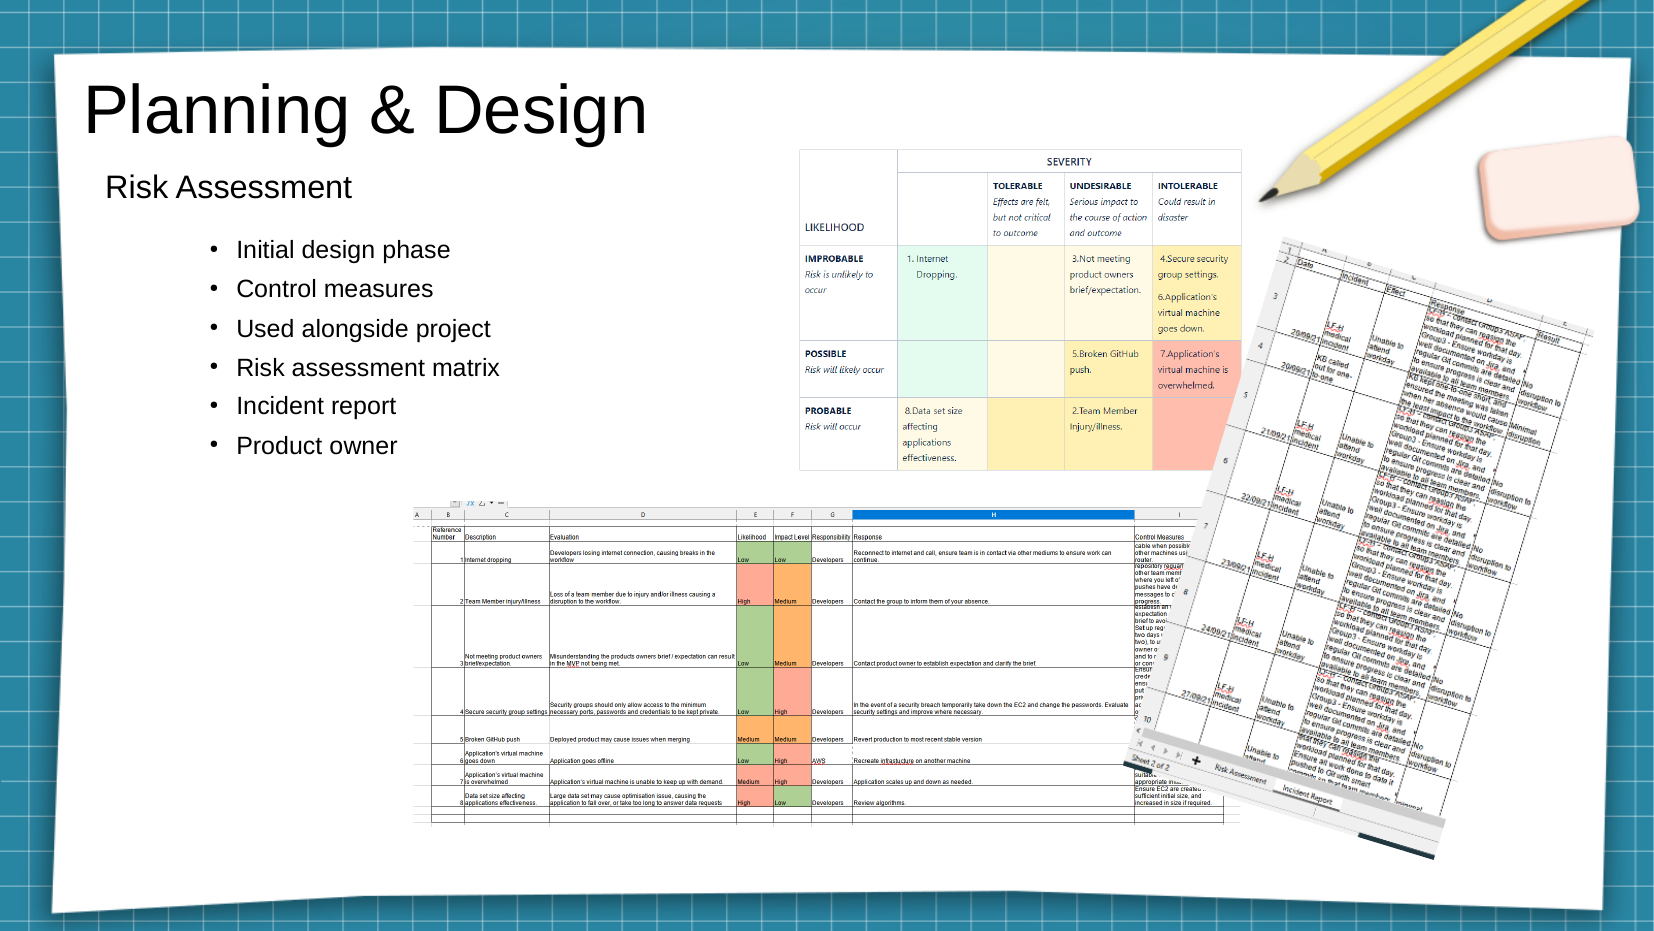

# Planning & Design
Risk Assessment
Start
Initial design phase
Control measures
Used alongside project
Risk assessment matrix
Incident report
Product owner